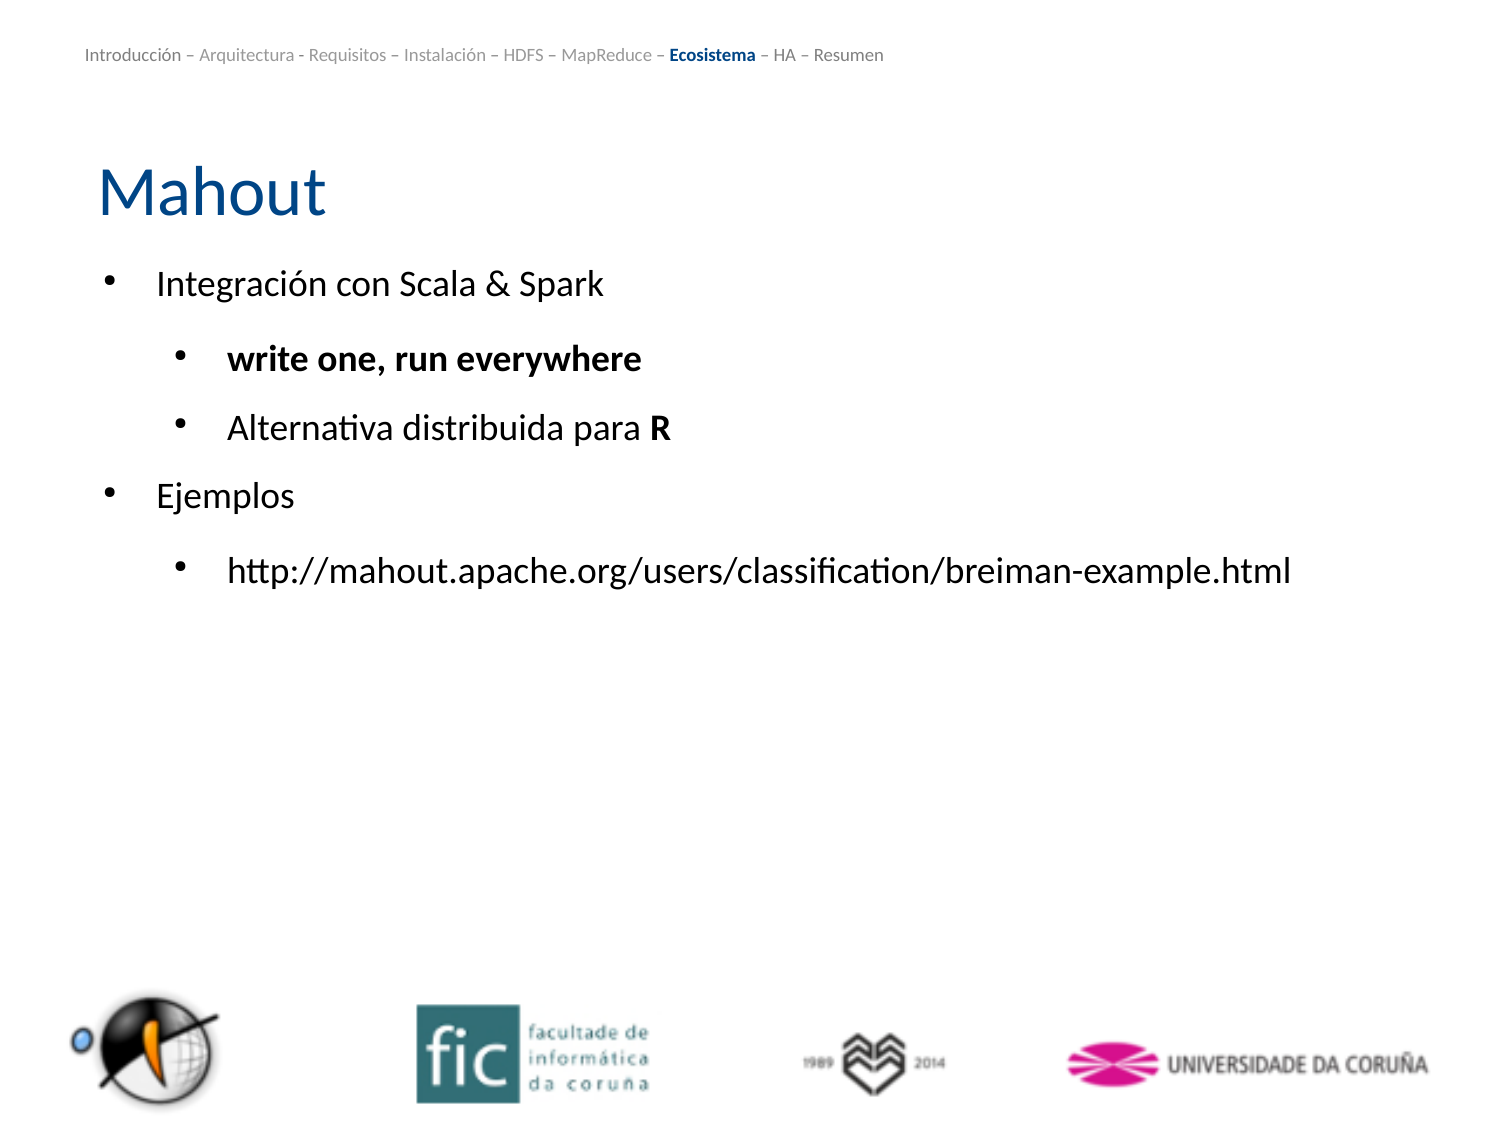

Introducción – Arquitectura - Requisitos – Instalación – HDFS – MapReduce – Ecosistema – HA – Resumen
# Mahout
Integración con Scala & Spark
write one, run everywhere
Alternativa distribuida para R
Ejemplos
http://mahout.apache.org/users/classification/breiman-example.html